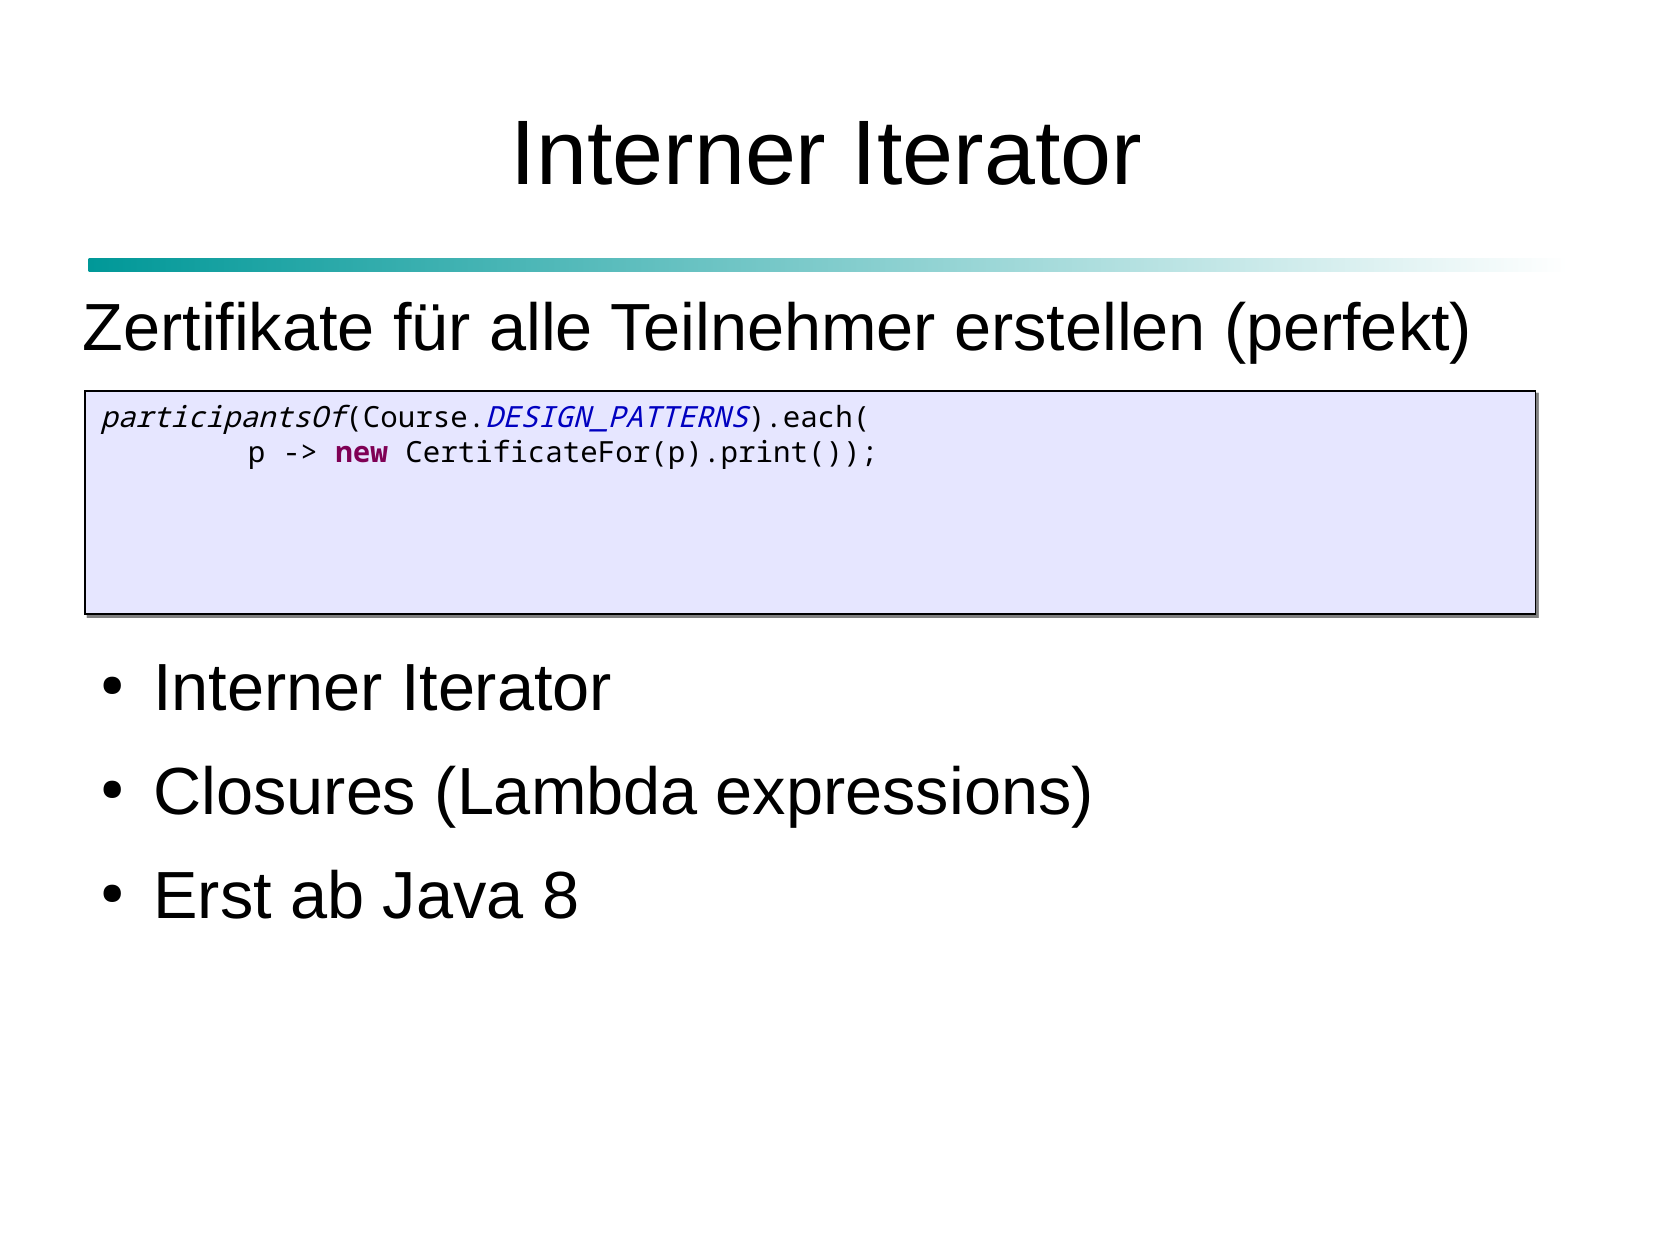

# Interner Iterator
Zertifikate für alle Teilnehmer erstellen (perfekt)
participantsOf(Course.DESIGN_PATTERNS).each(
		p -> new CertificateFor(p).print());
Interner Iterator
Closures (Lambda expressions)
Erst ab Java 8